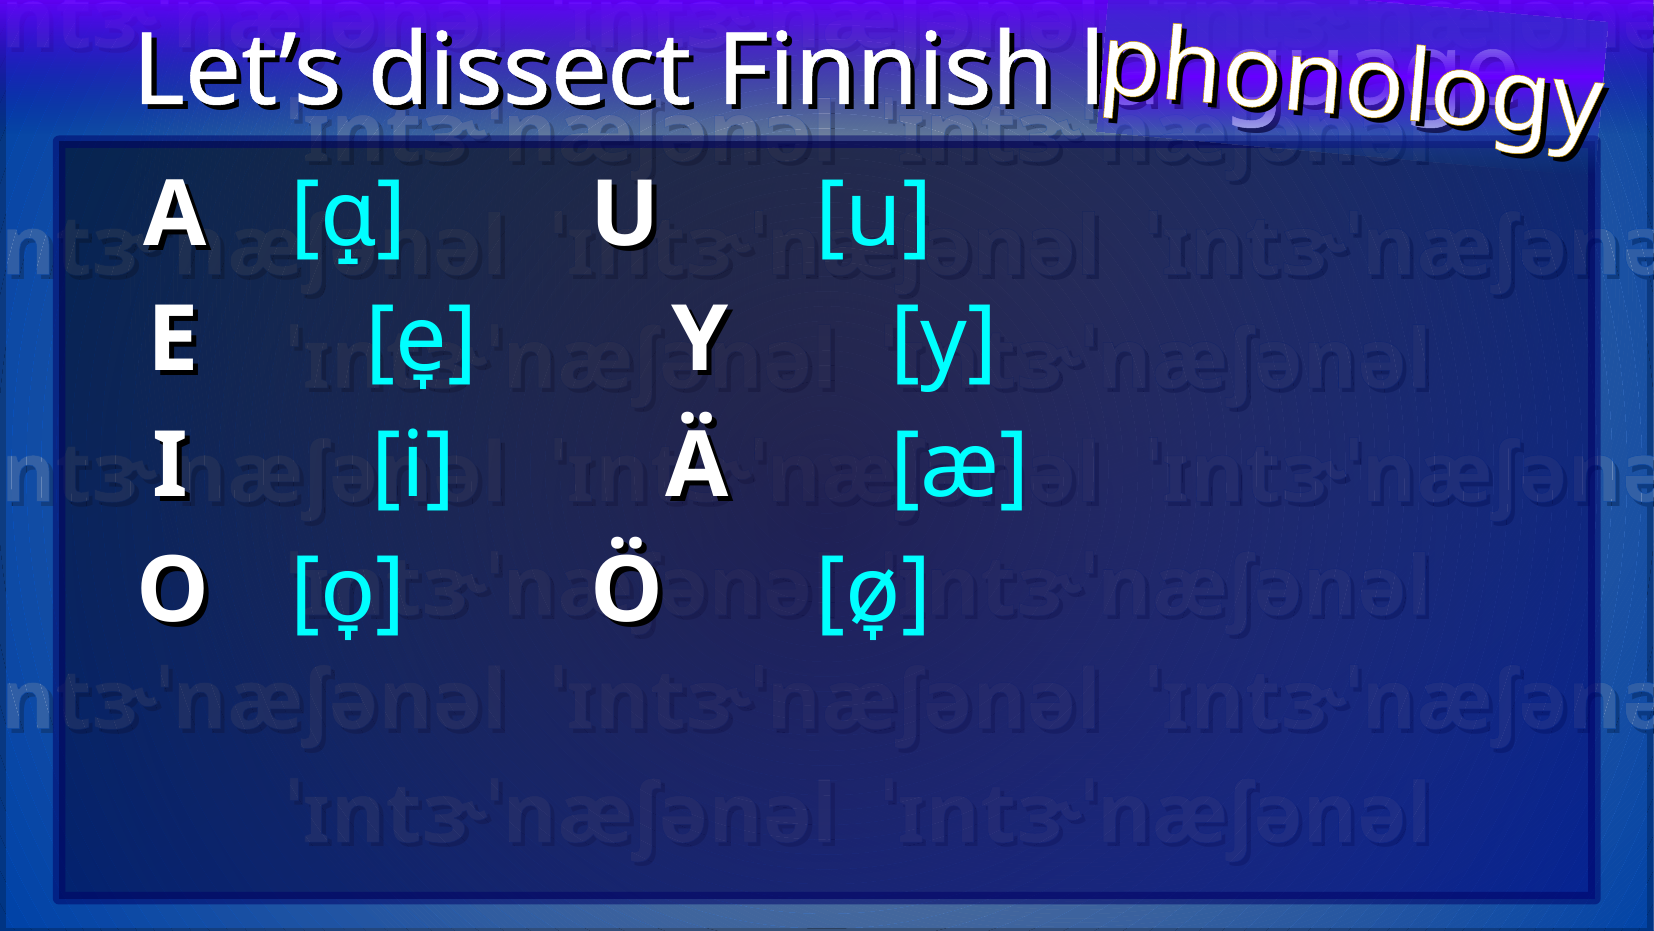

# Let’s dissect Finnish language
phonology
ˈɪntɝˈnæʃənəl ˈɪntɝˈnæʃənəl ˈɪntɝˈnæʃənəl
 ˈɪntɝˈnæʃənəl ˈɪntɝˈnæʃənəl
ˈɪntɝˈnæʃənəl ˈɪntɝˈnæʃənəl ˈɪntɝˈnæʃənəl
 ˈɪntɝˈnæʃənəl ˈɪntɝˈnæʃənəl
ˈɪntɝˈnæʃənəl ˈɪntɝˈnæʃənəl ˈɪntɝˈnæʃənəl
 ˈɪntɝˈnæʃənəl ˈɪntɝˈnæʃənəl
ˈɪntɝˈnæʃənəl ˈɪntɝˈnæʃənəl ˈɪntɝˈnæʃənəl
 ˈɪntɝˈnæʃənəl ˈɪntɝˈnæʃənəl
 A		[ɑ̝]			U			[u]
 E			[e̞]			 Y			[y]
 I			 [i]			Ä			[æ]
 O		[o̞]			Ö			[ø̞]